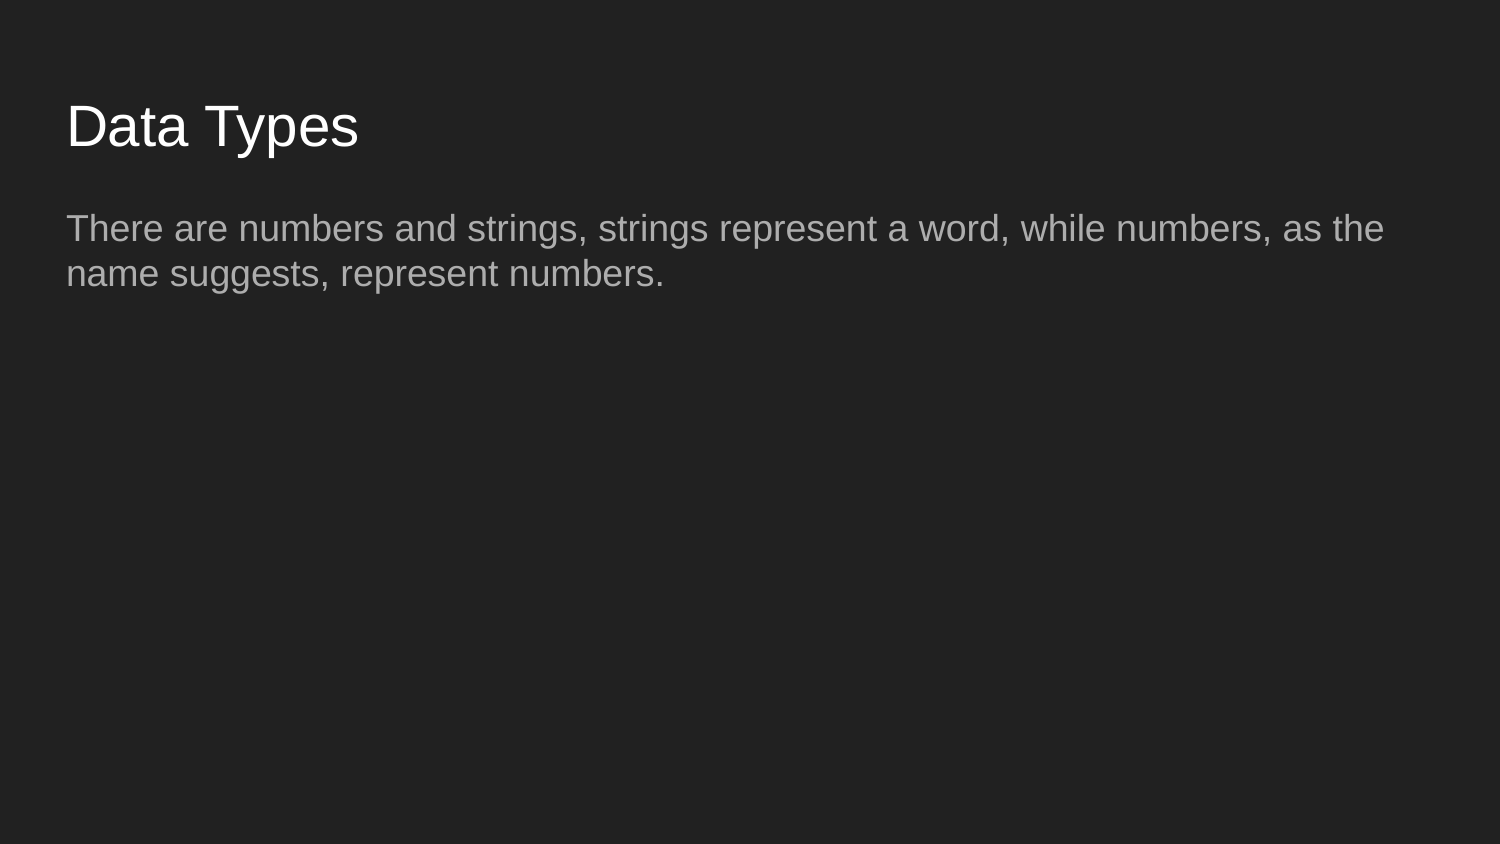

# Data Types
There are numbers and strings, strings represent a word, while numbers, as the name suggests, represent numbers.